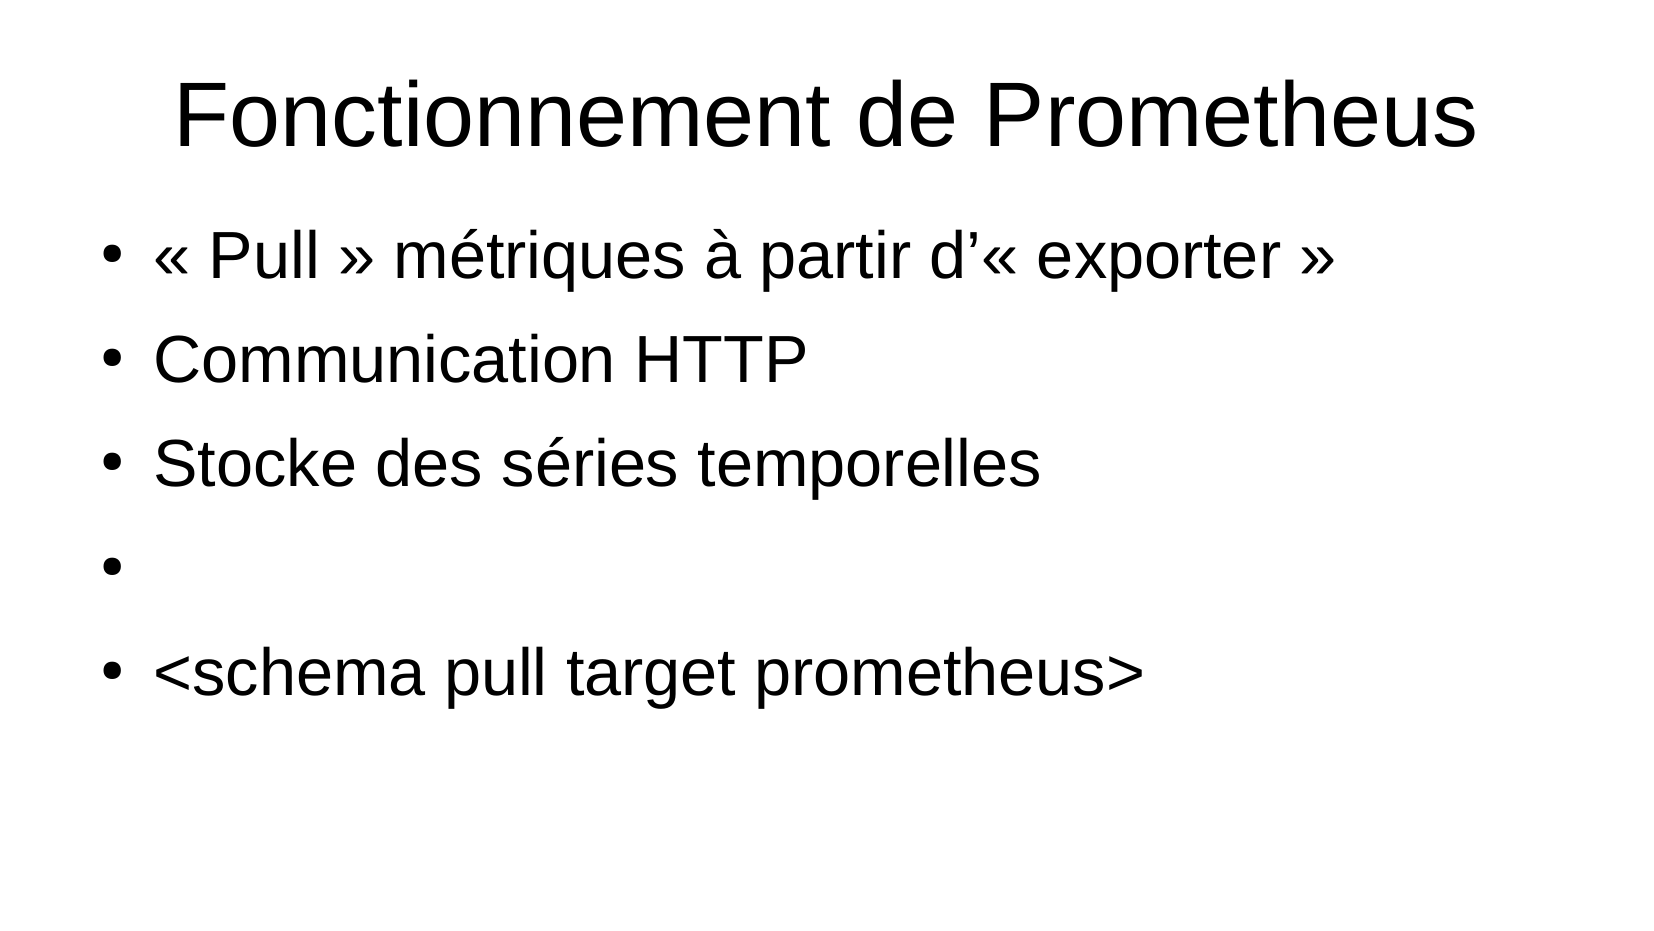

# Fonctionnement de Prometheus
« Pull » métriques à partir d’« exporter »
Communication HTTP
Stocke des séries temporelles
<schema pull target prometheus>